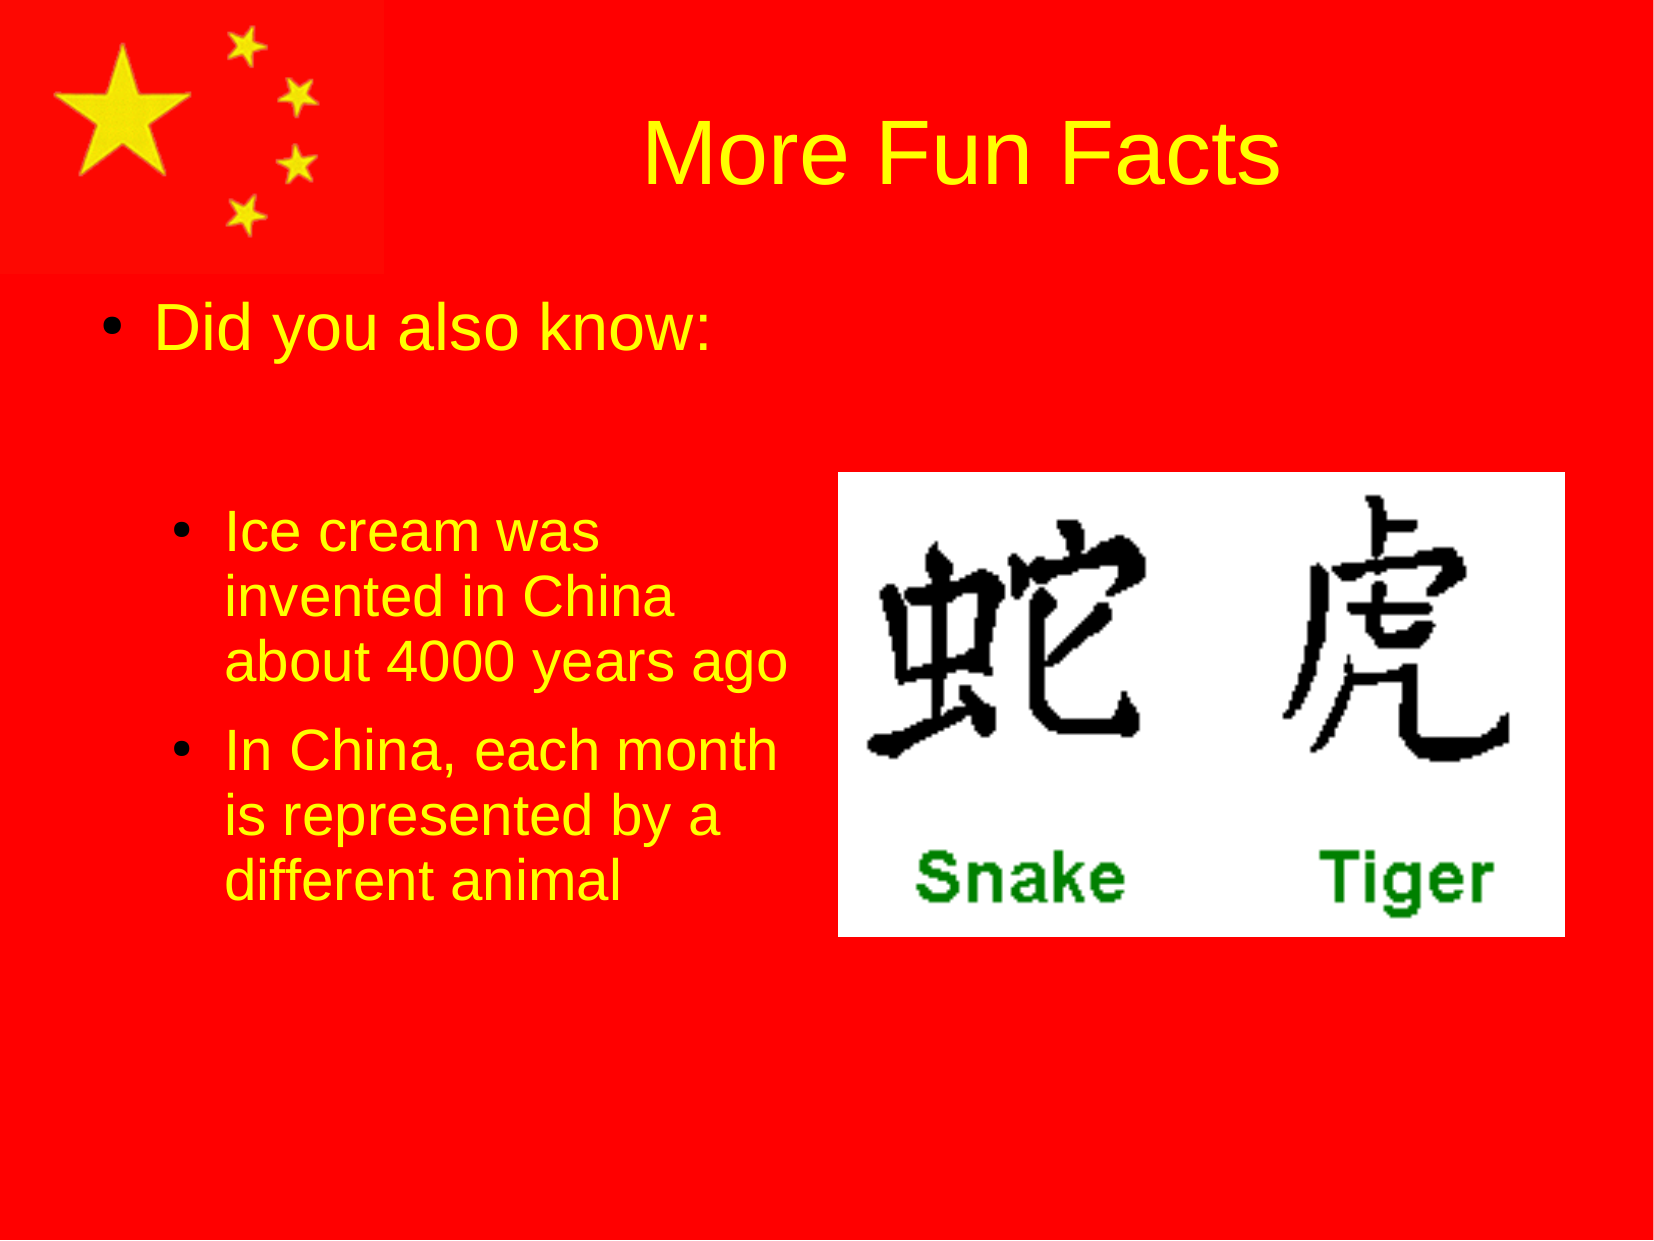

# More Fun Facts
Did you also know:
Ice cream was invented in China about 4000 years ago
In China, each month is represented by a different animal